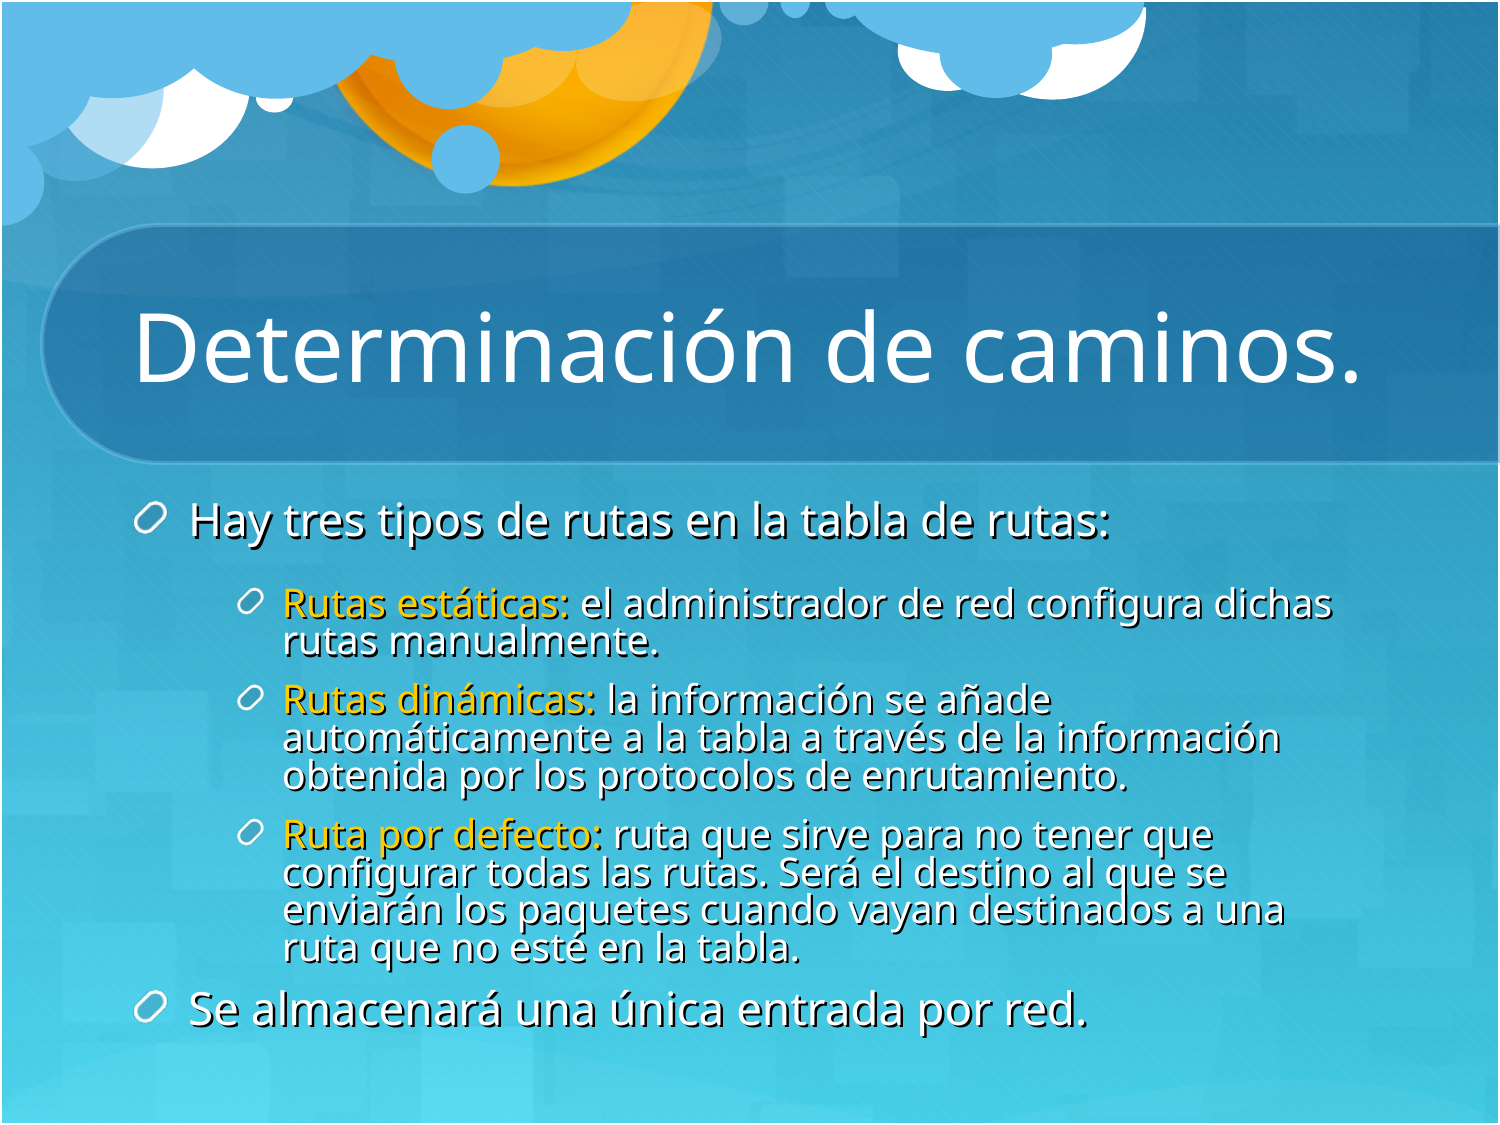

# Determinación de caminos.
Hay tres tipos de rutas en la tabla de rutas:
Rutas estáticas: el administrador de red configura dichas rutas manualmente.
Rutas dinámicas: la información se añade automáticamente a la tabla a través de la información obtenida por los protocolos de enrutamiento.
Ruta por defecto: ruta que sirve para no tener que configurar todas las rutas. Será el destino al que se enviarán los paquetes cuando vayan destinados a una ruta que no esté en la tabla.
Se almacenará una única entrada por red.